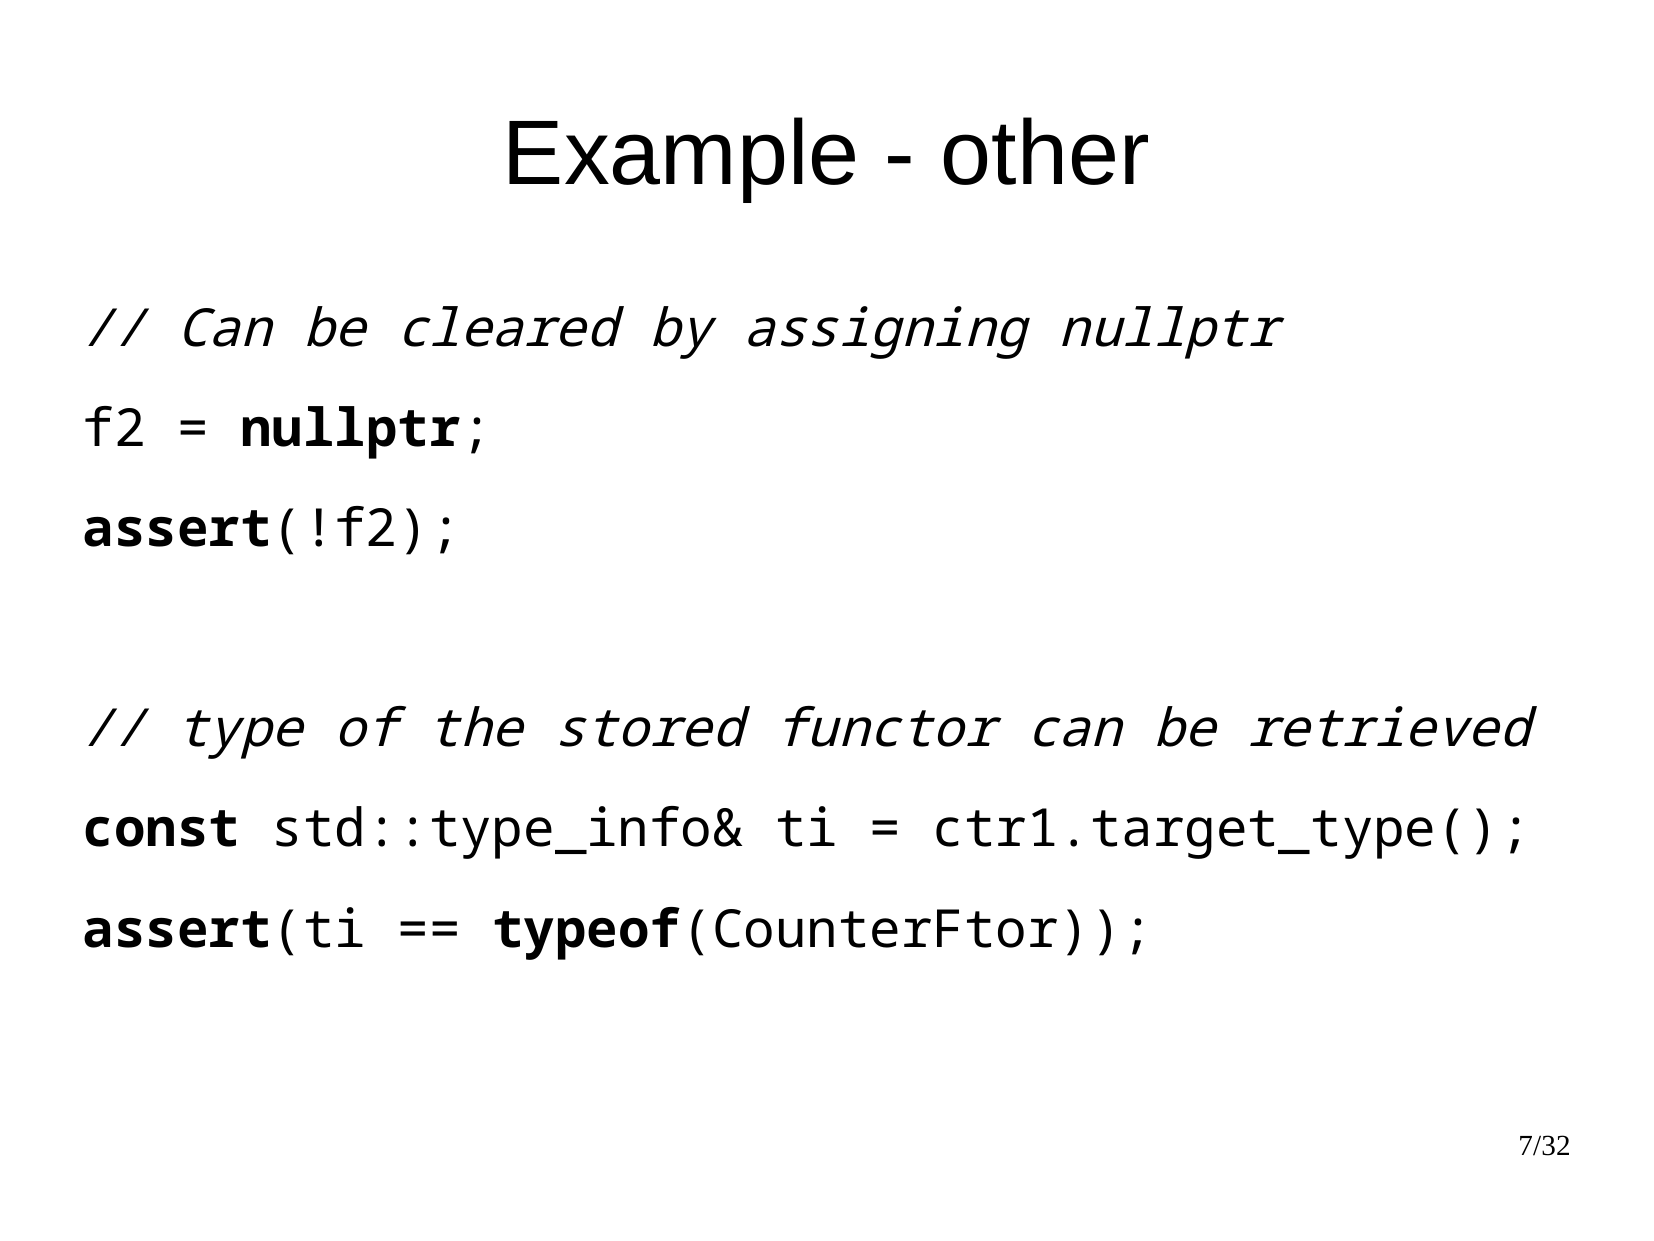

# Example - other
// Can be cleared by assigning nullptr
f2 = nullptr;
assert(!f2);
// type of the stored functor can be retrieved
const std::type_info& ti = ctr1.target_type();
assert(ti == typeof(CounterFtor));
7